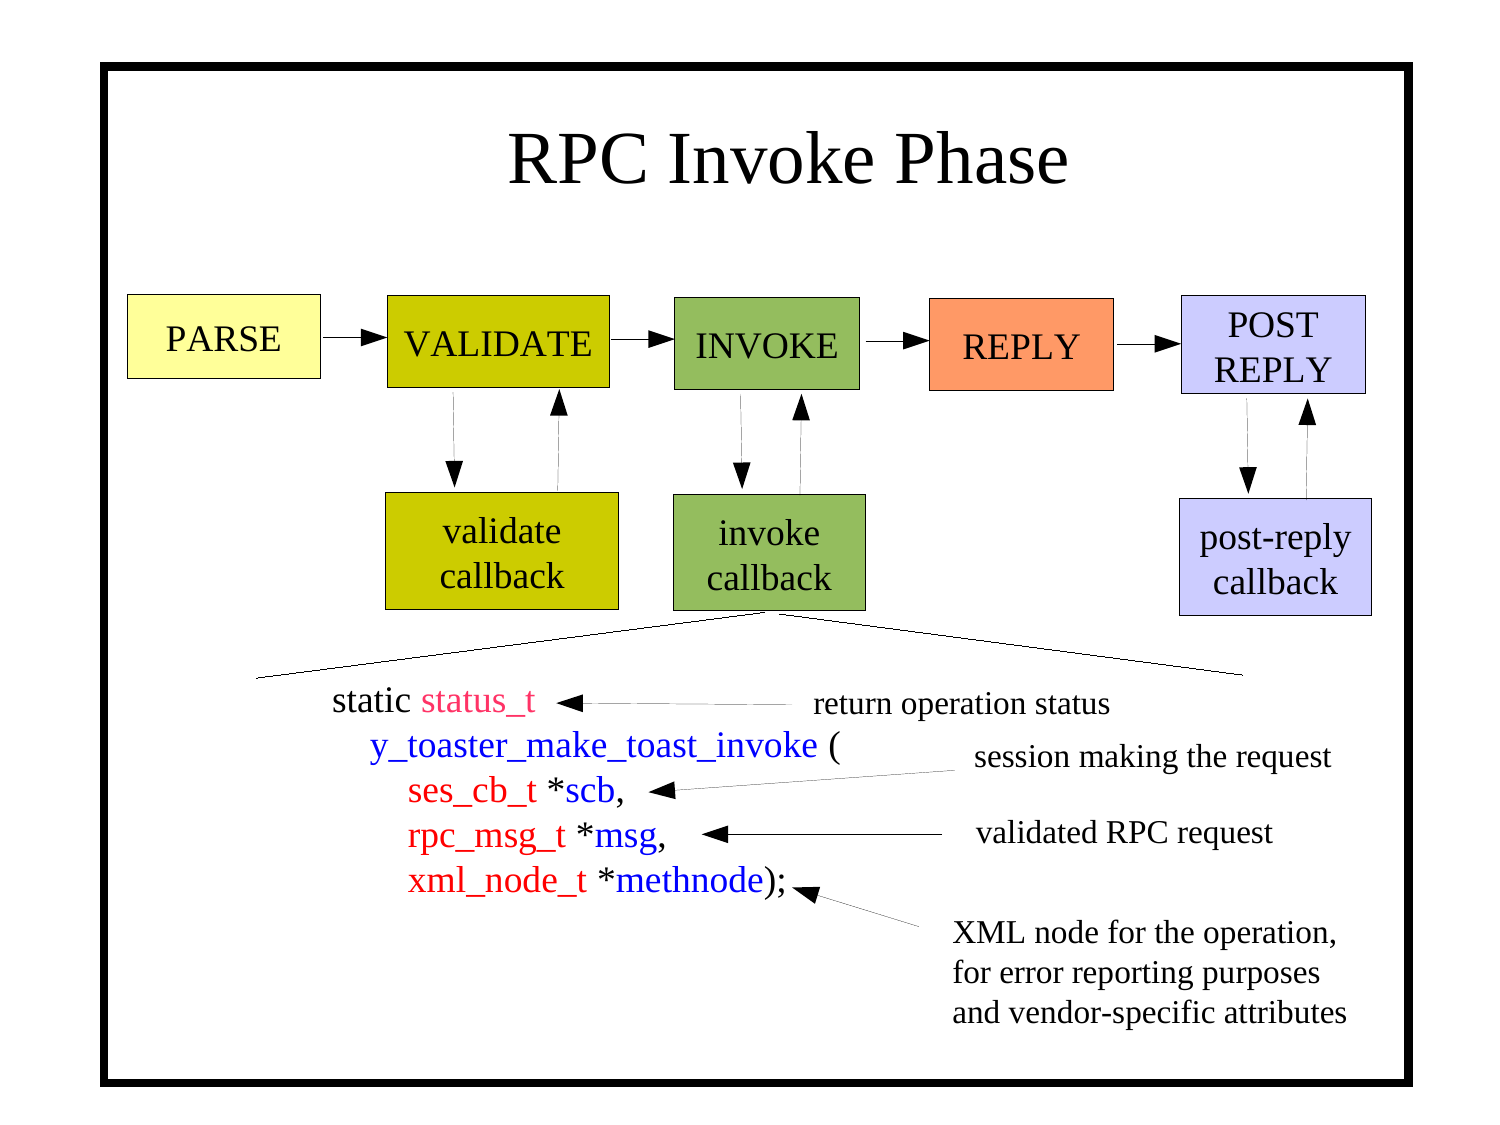

RPC Invoke Phase
PARSE
POST
REPLY
VALIDATE
INVOKE
REPLY
validate
callback
invoke
callback
post-reply
callback
static status_t
 y_toaster_make_toast_invoke (
 ses_cb_t *scb,
 rpc_msg_t *msg,
 xml_node_t *methnode);
return operation status
session making the request
validated RPC request
XML node for the operation,
for error reporting purposes
and vendor-specific attributes